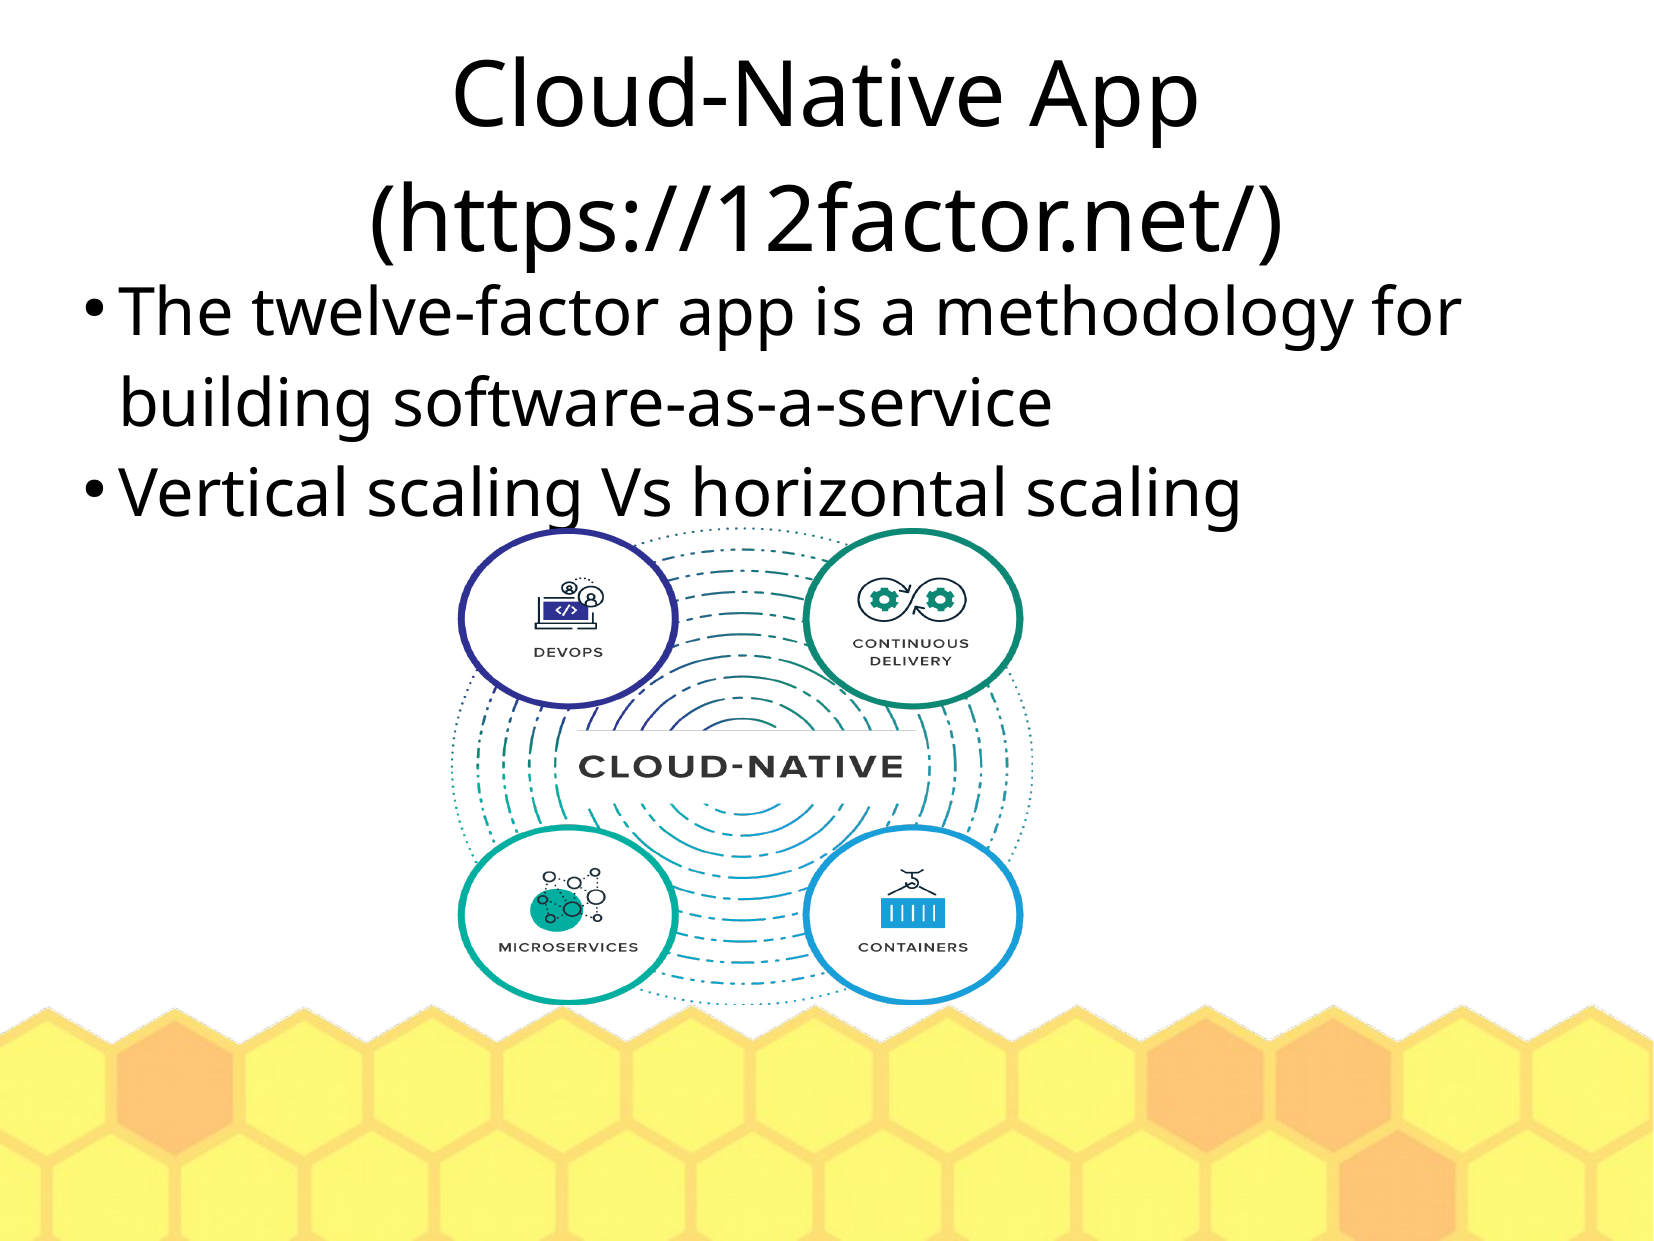

# Cloud-Native App (https://12factor.net/)
The twelve-factor app is a methodology for building software-as-a-service
Vertical scaling Vs horizontal scaling